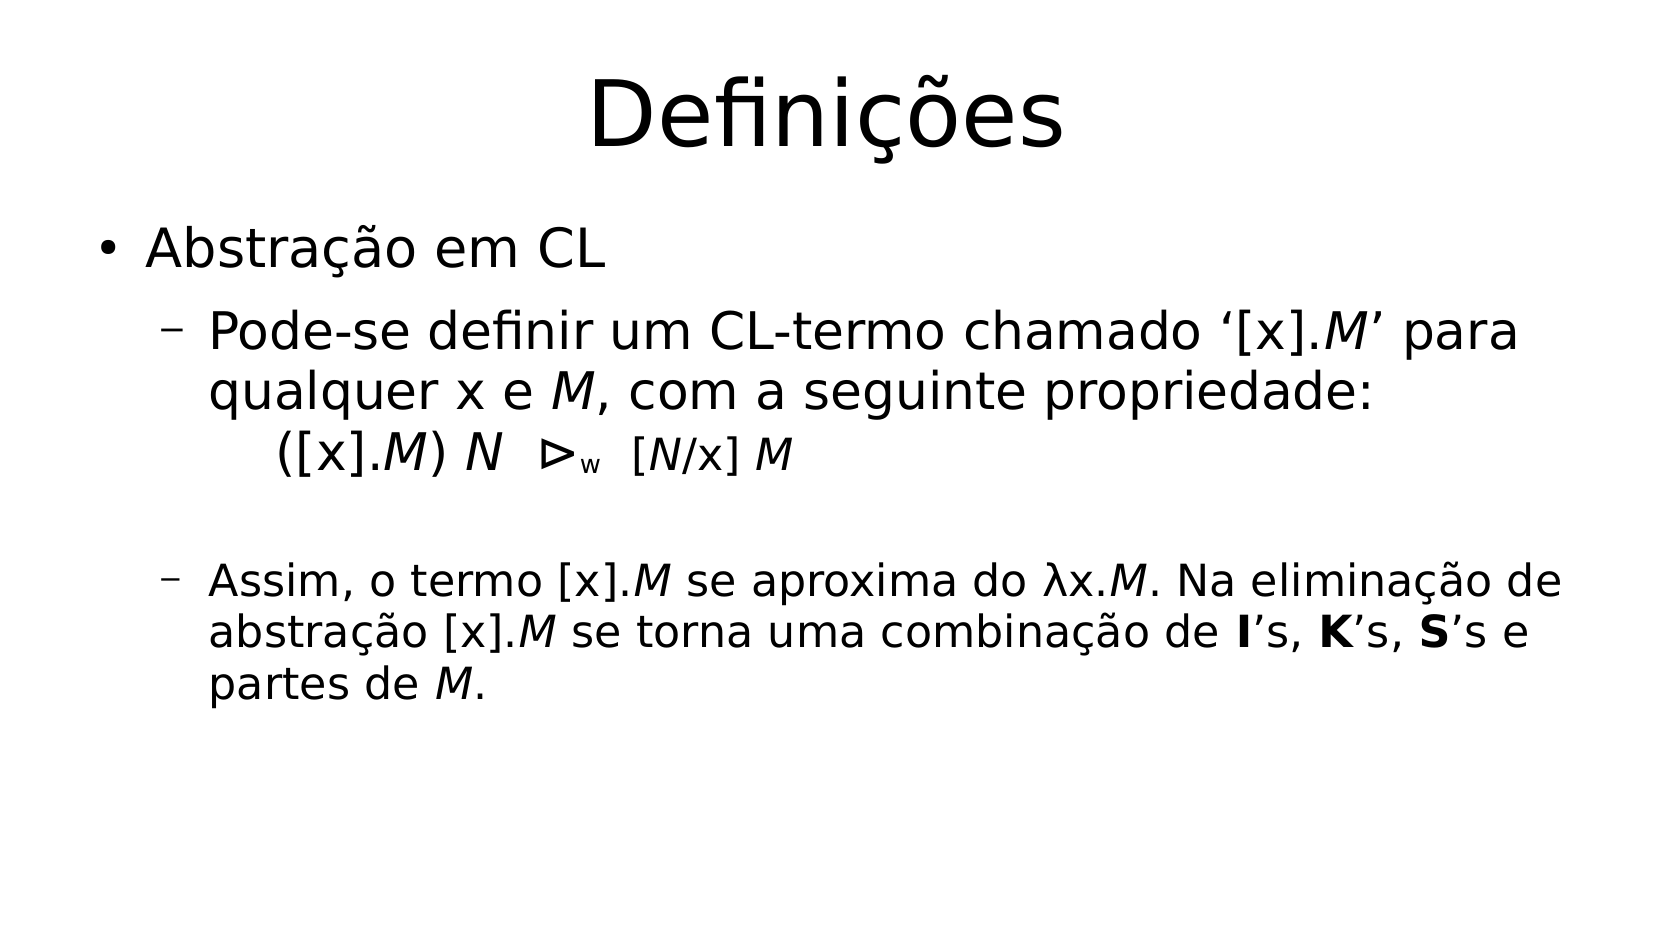

# Definições
Abstração em CL
Pode-se definir um CL-termo chamado ‘[x].M’ para qualquer x e M, com a seguinte propriedade:
			([x].M) N ⊳w [N/x] M
Assim, o termo [x].M se aproxima do λx.M. Na eliminação de abstração [x].M se torna uma combinação de I’s, K’s, S’s e partes de M.